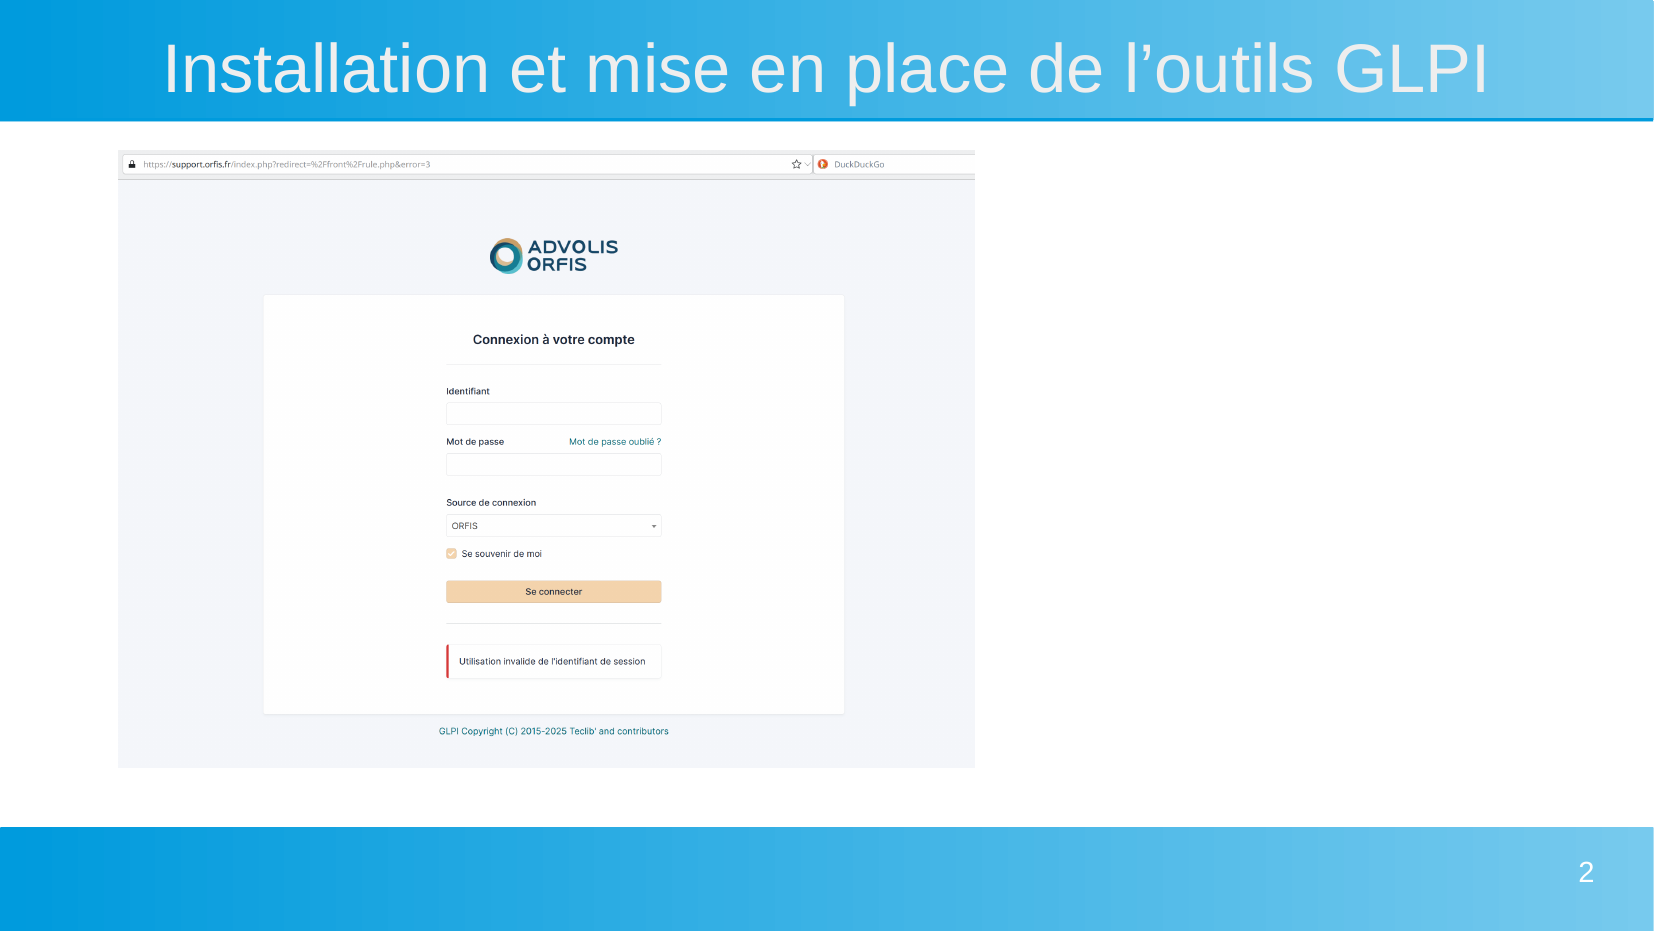

# Installation et mise en place de l’outils GLPI
2